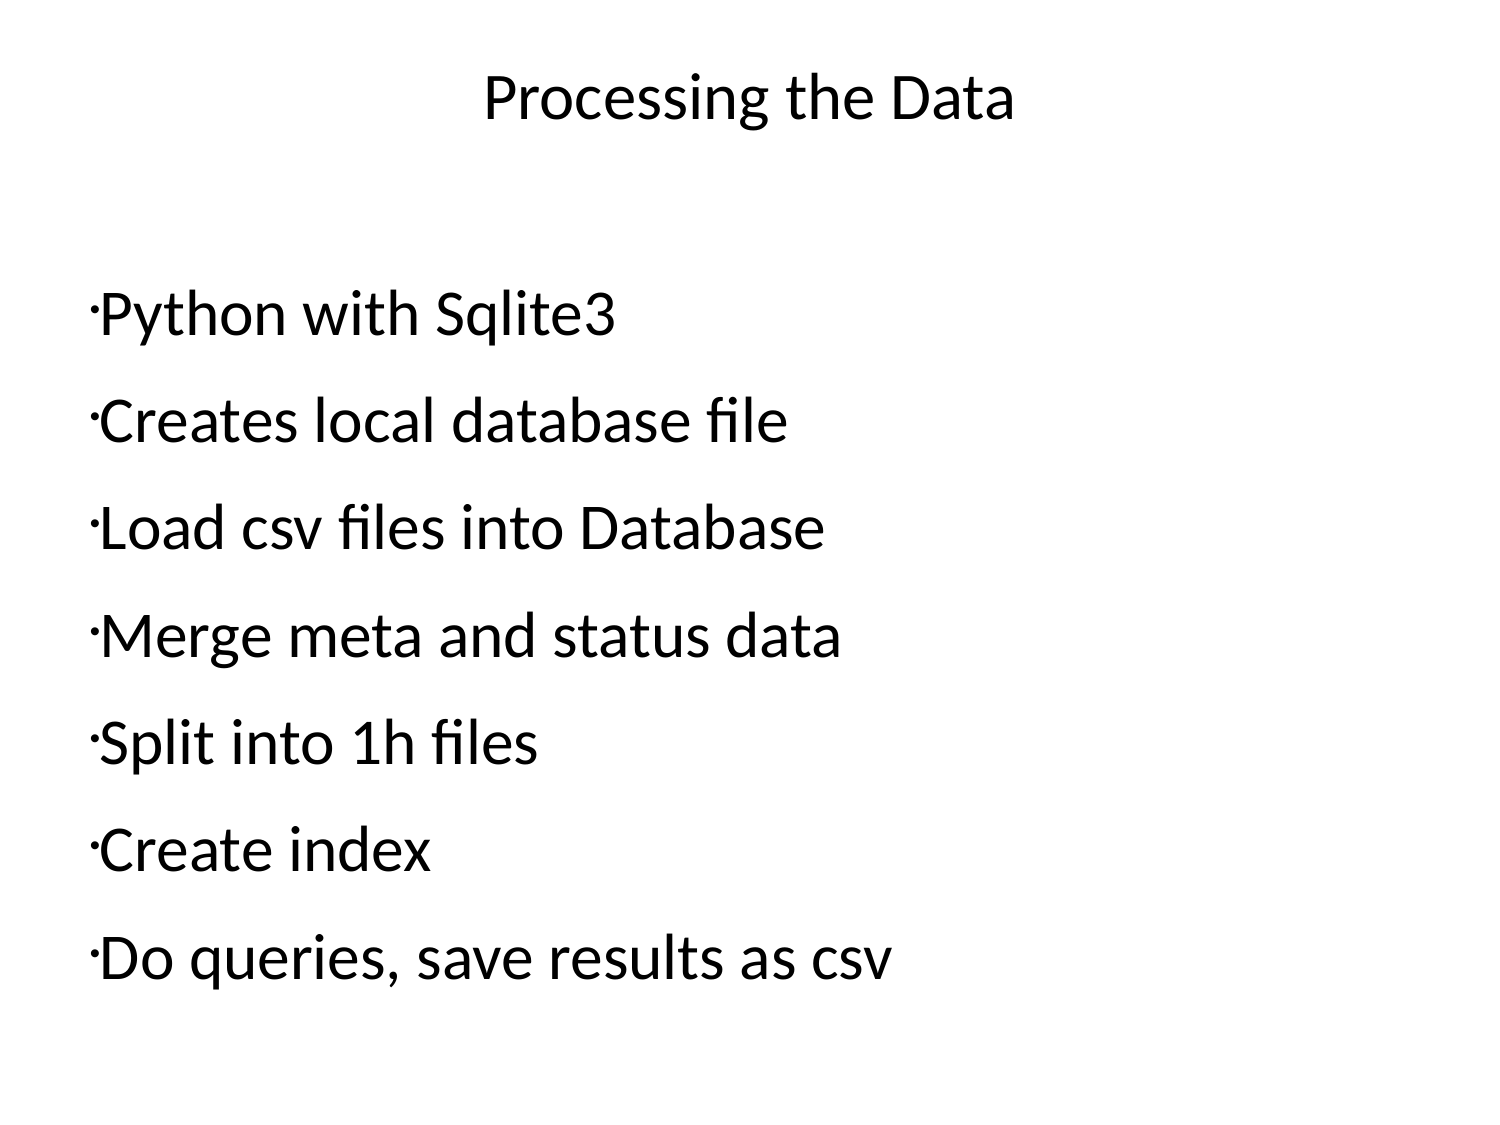

# Processing the Data
Python with Sqlite3
Creates local database file
Load csv files into Database
Merge meta and status data
Split into 1h files
Create index
Do queries, save results as csv